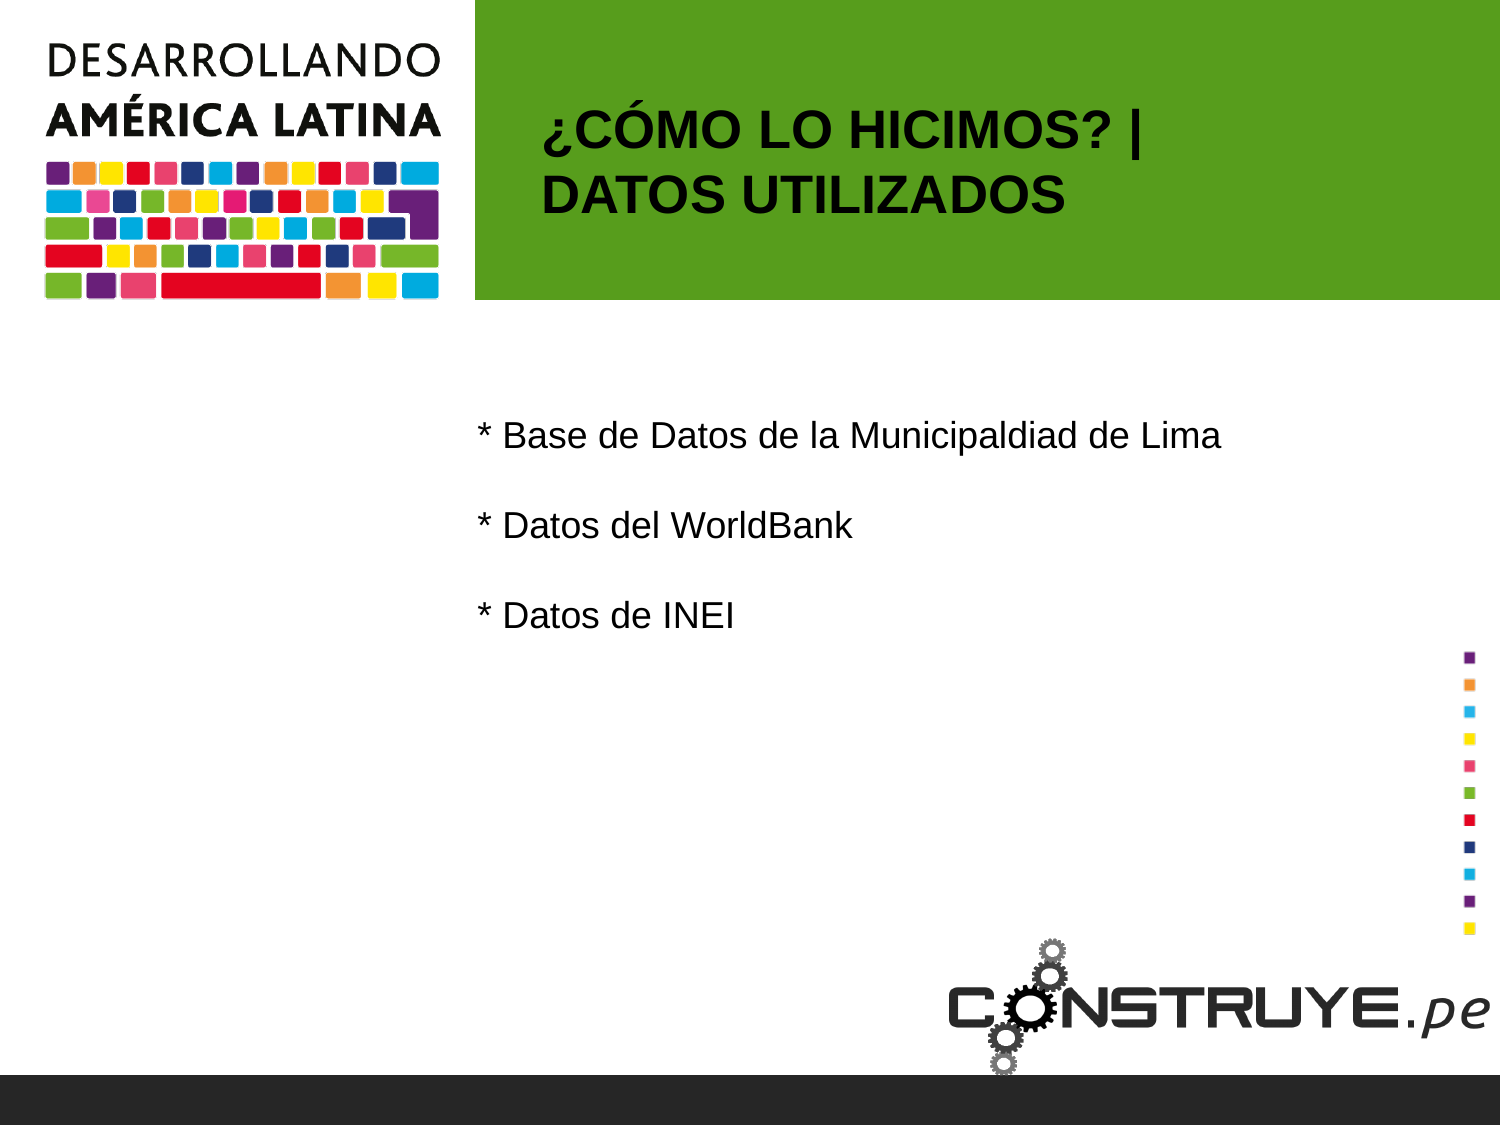

¿CÓMO LO HICIMOS? | DATOS UTILIZADOS
* Base de Datos de la Municipaldiad de Lima
* Datos del WorldBank
* Datos de INEI